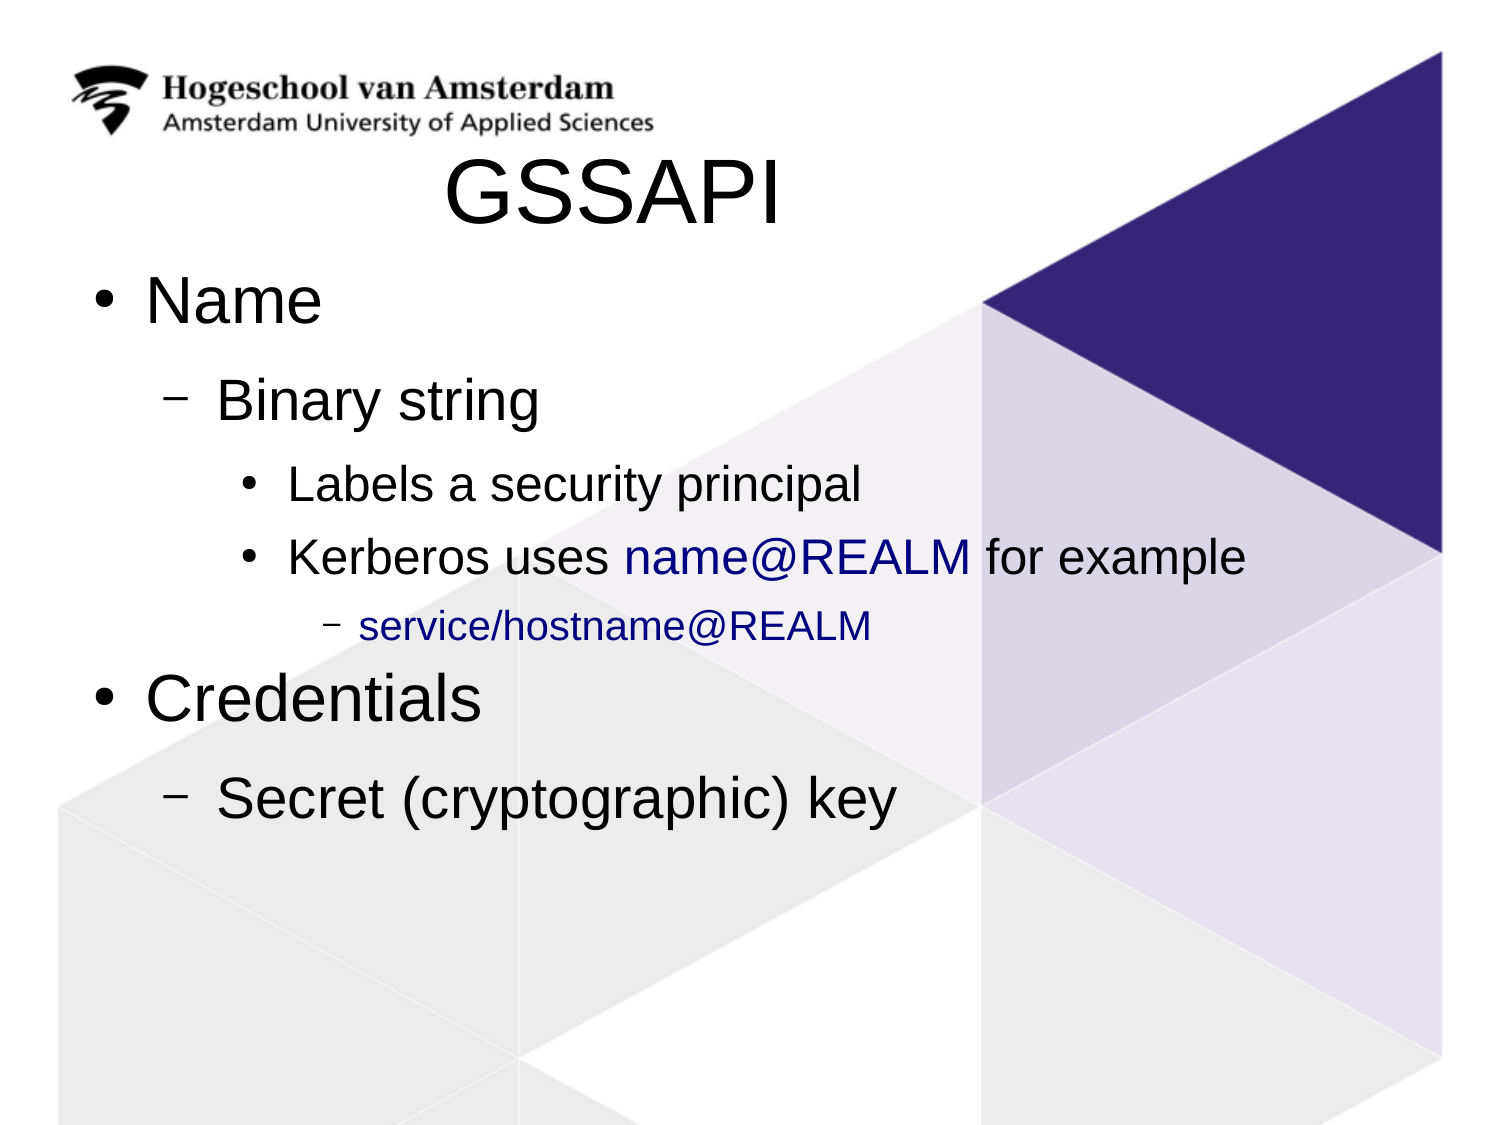

# GSSAPI
Name
Binary string
Labels a security principal
Kerberos uses name@REALM for example
service/hostname@REALM
Credentials
Secret (cryptographic) key